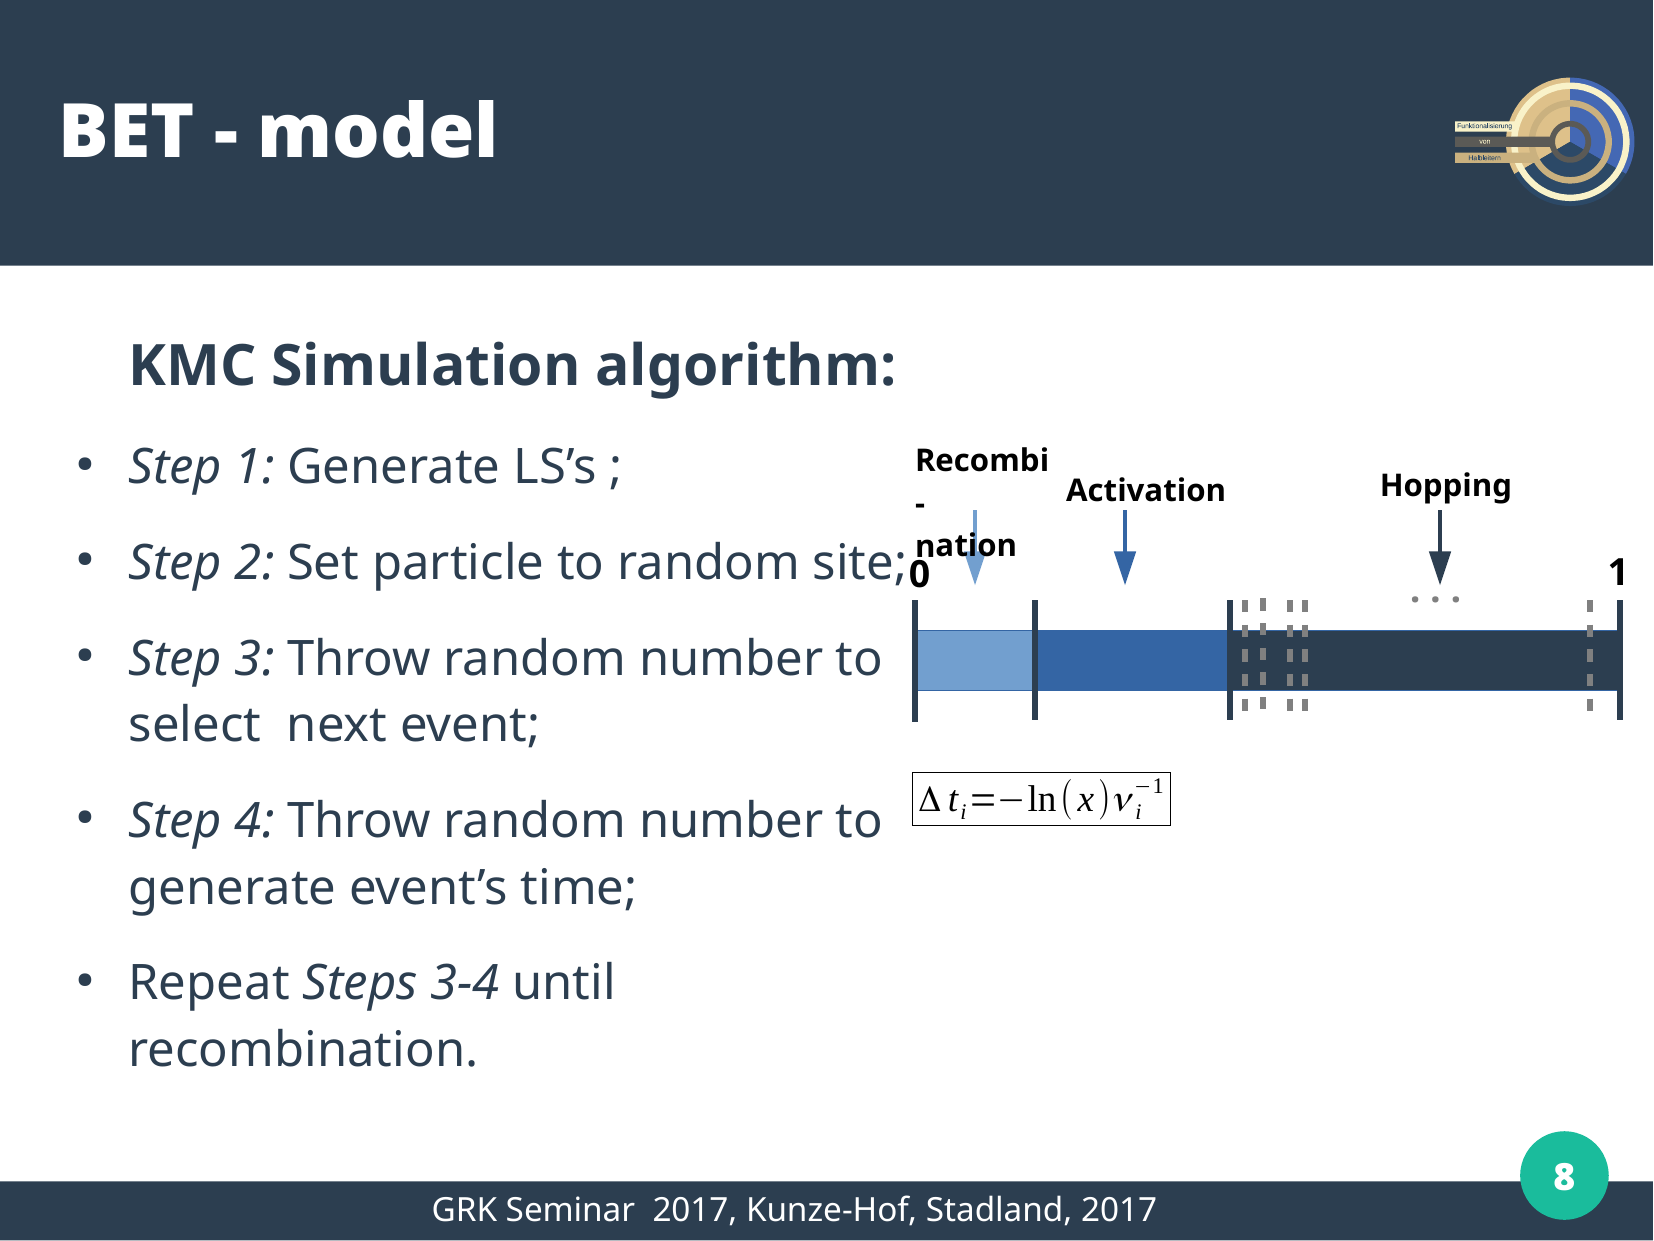

# BET - model
KMC Simulation algorithm:
Step 1: Generate LS’s ;
Step 2: Set particle to random site;
Step 3: Throw random number to select next event;
Step 4: Throw random number to generate event’s time;
Repeat Steps 3-4 until recombination.
Recombi-
nation
Hopping
Activation
1
0
. . .
8
GRK Seminar 2017, Kunze-Hof, Stadland, 2017